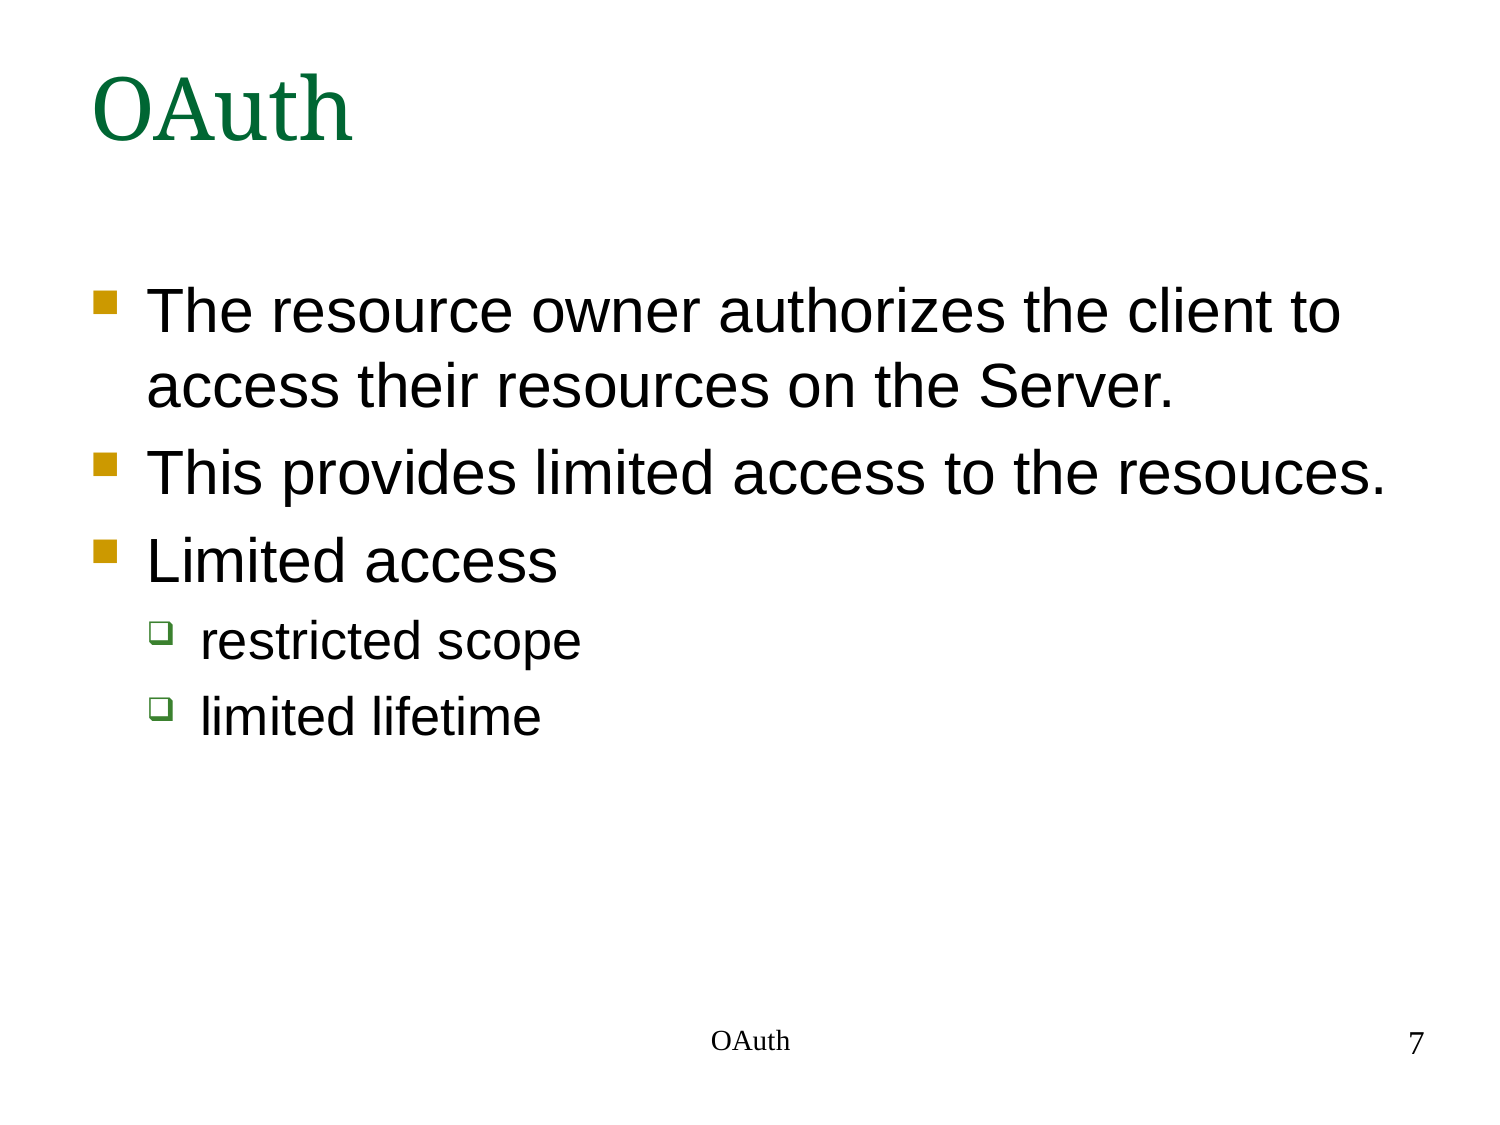

# OAuth
The resource owner authorizes the client to access their resources on the Server.
This provides limited access to the resouces.
Limited access
restricted scope
limited lifetime
OAuth
7